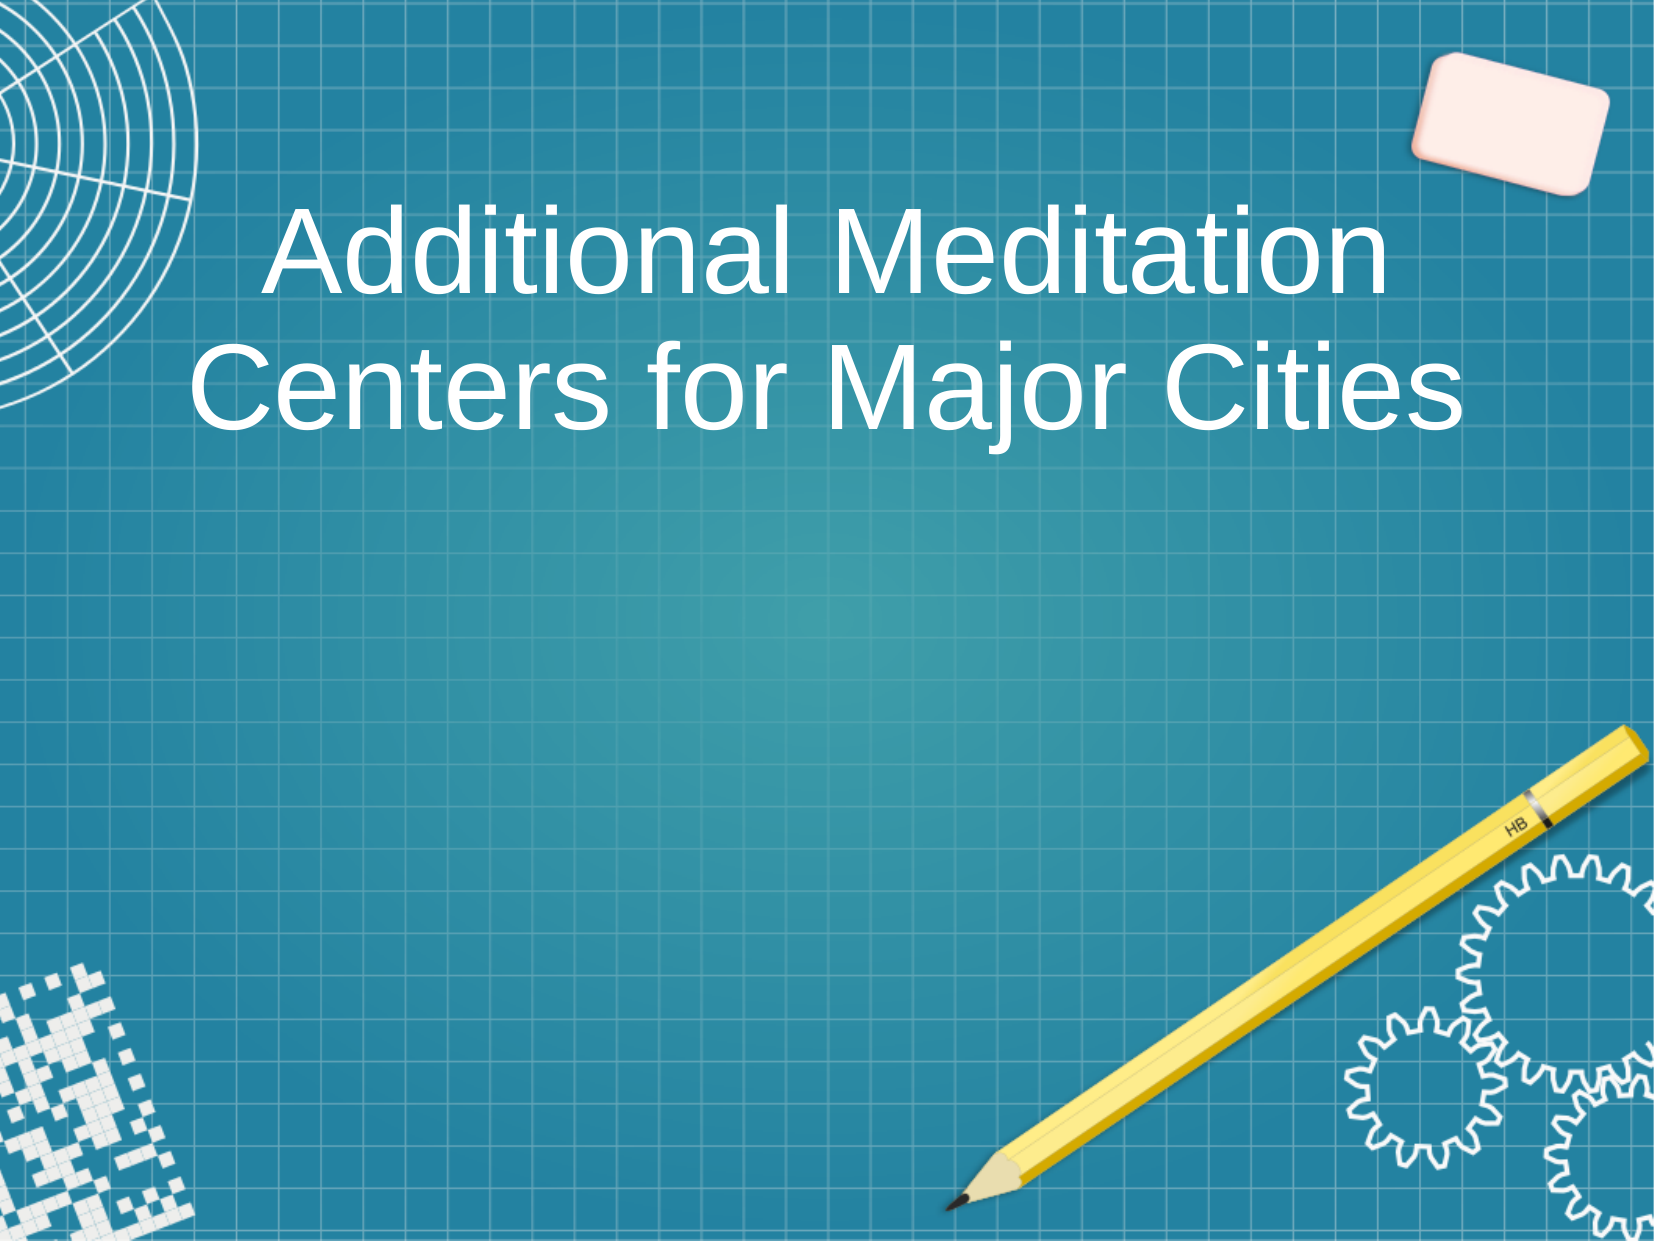

# Additional Meditation Centers for Major Cities